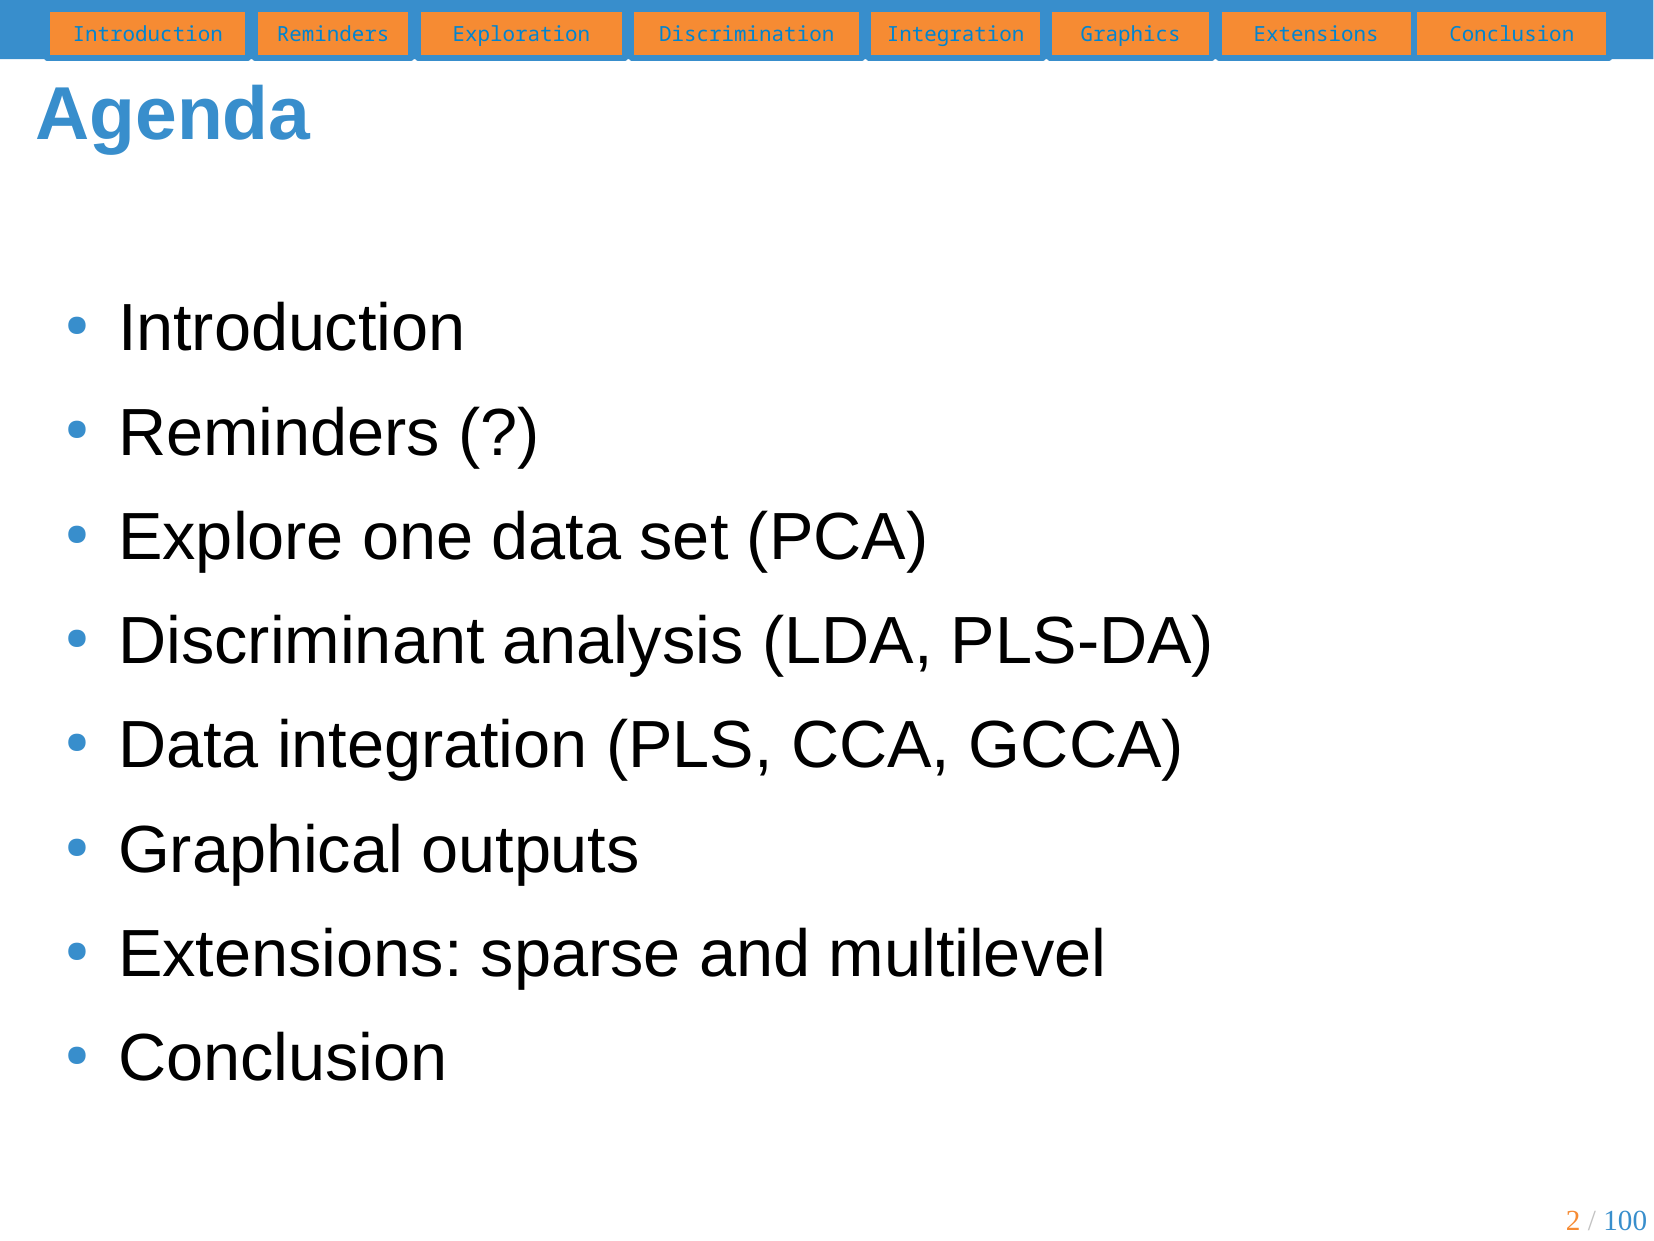

# Agenda
Introduction
Reminders (?)
Explore one data set (PCA)
Discriminant analysis (LDA, PLS-DA)
Data integration (PLS, CCA, GCCA)
Graphical outputs
Extensions: sparse and multilevel
Conclusion
2